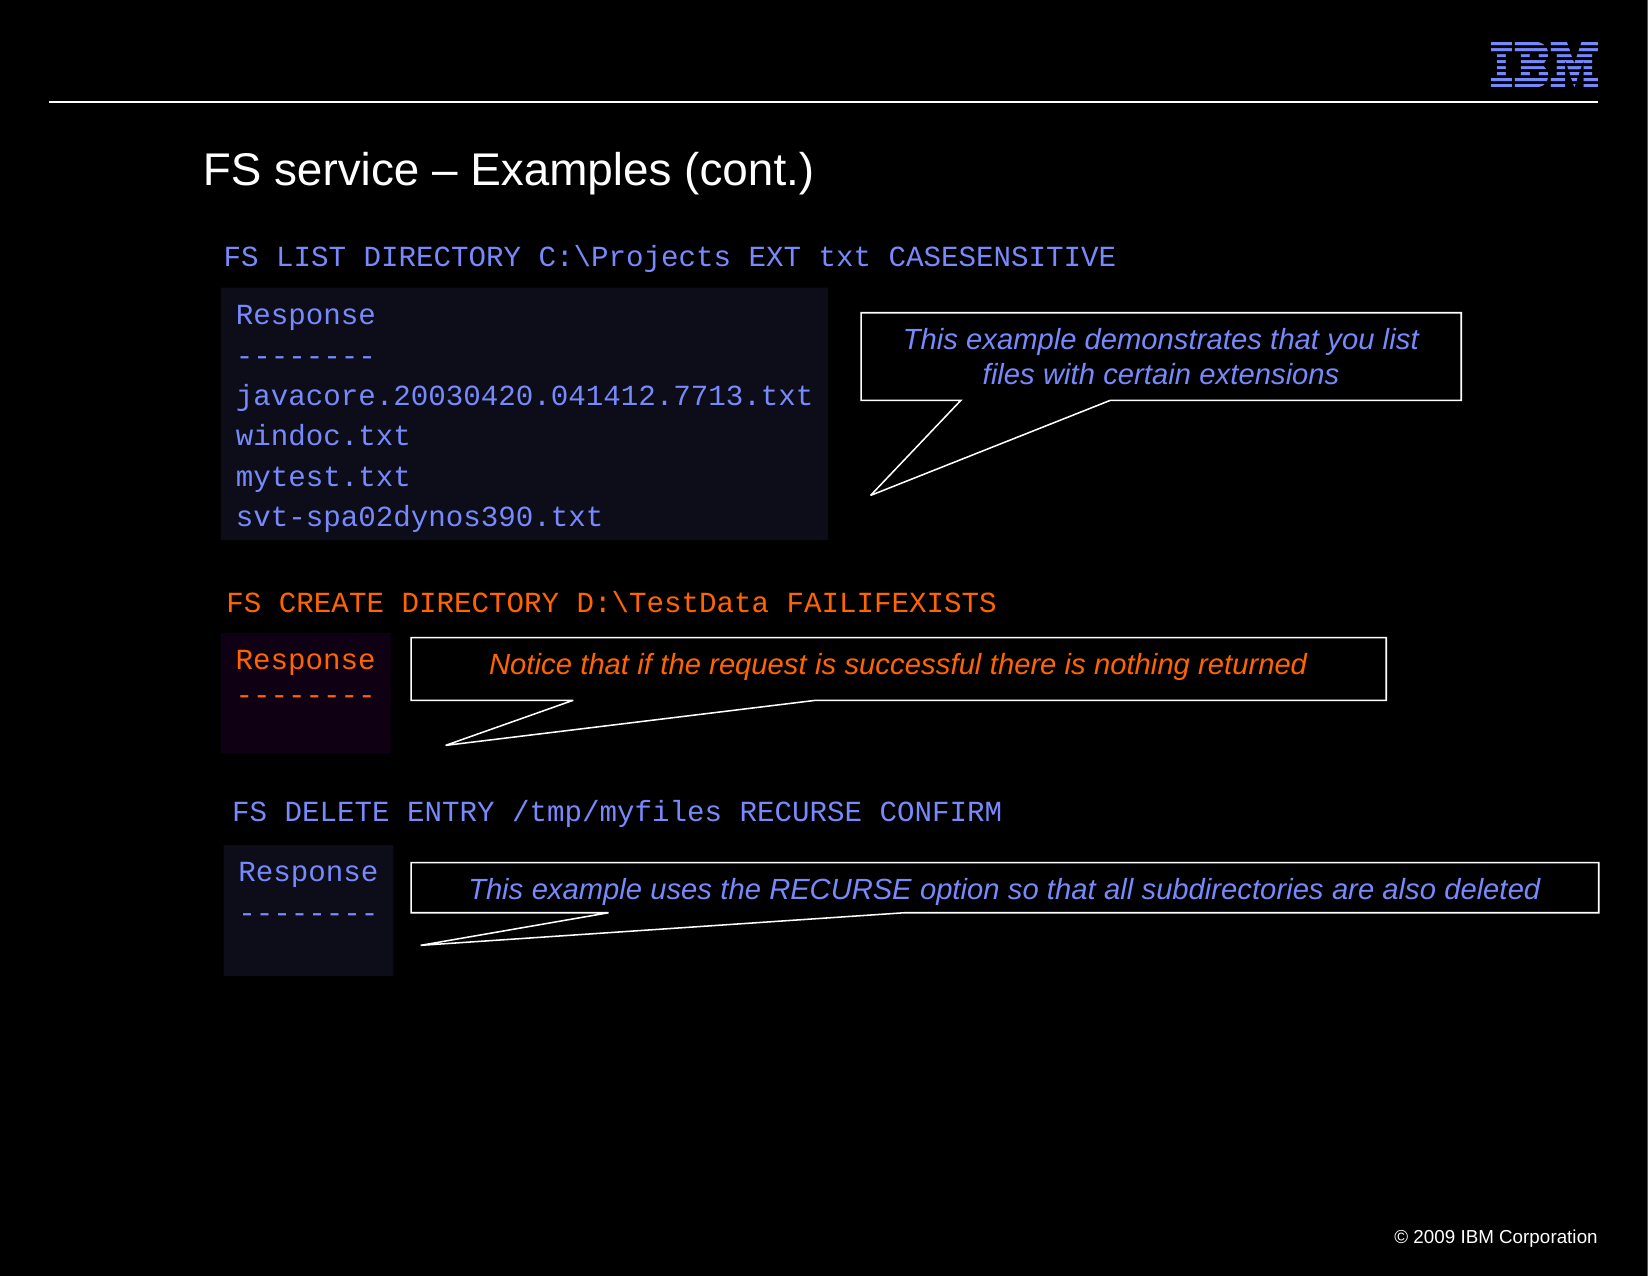

# FS service – Examples (cont.)
FS LIST DIRECTORY C:\Projects EXT txt CASESENSITIVE
Response
--------
javacore.20030420.041412.7713.txt
windoc.txt
mytest.txt
svt-spa02dynos390.txt
This example demonstrates that you list files with certain extensions
FS CREATE DIRECTORY D:\TestData FAILIFEXISTS
Response
--------
Notice that if the request is successful there is nothing returned
FS DELETE ENTRY /tmp/myfiles RECURSE CONFIRM
Response
--------
This example uses the RECURSE option so that all subdirectories are also deleted